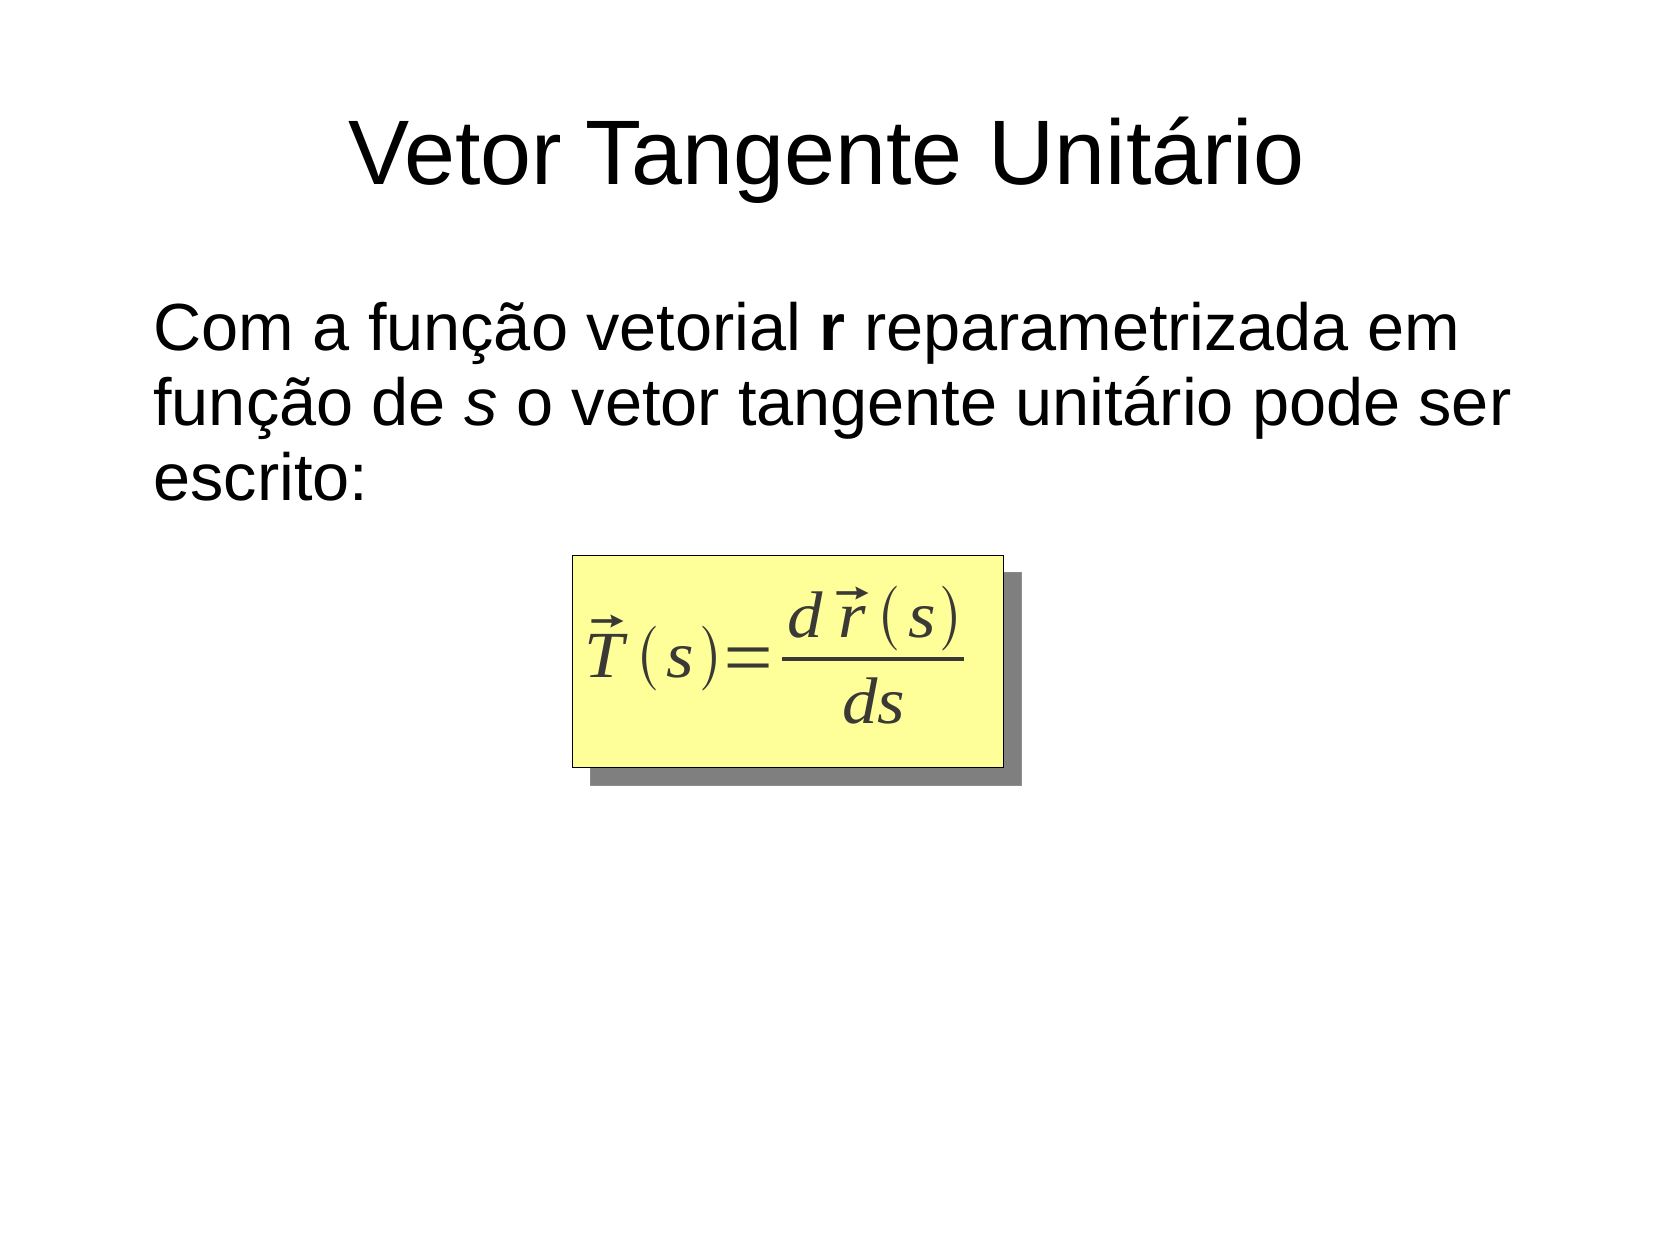

# Vetor Tangente Unitário
Com a função vetorial r reparametrizada em função de s o vetor tangente unitário pode ser escrito: